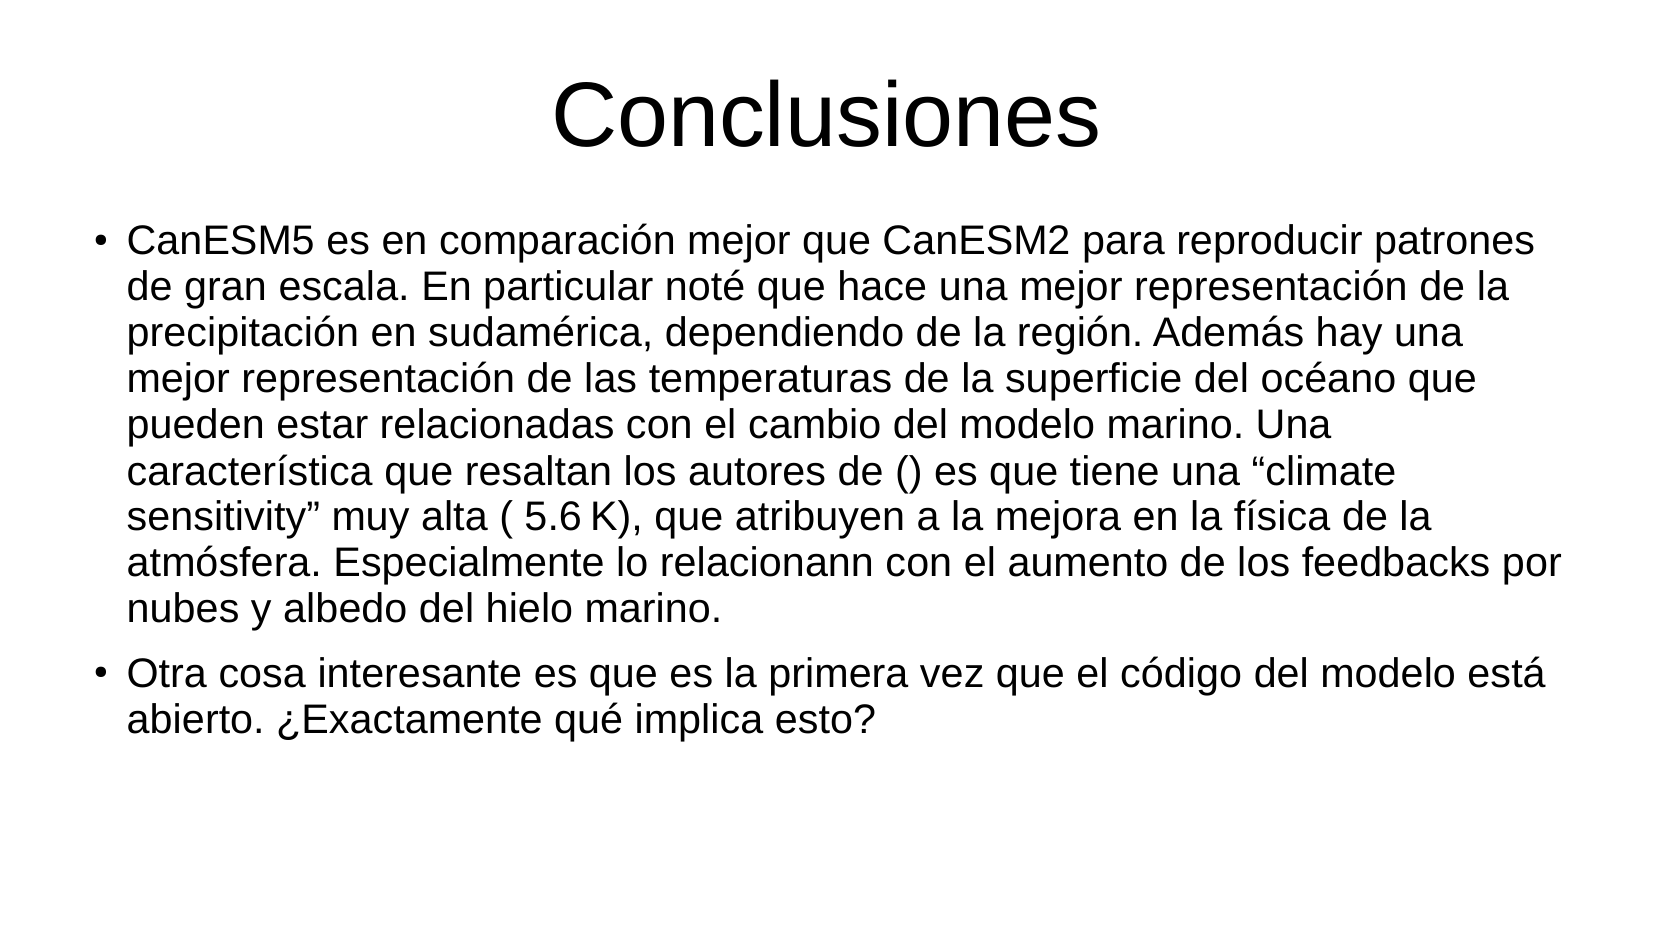

# Conclusiones
CanESM5 es en comparación mejor que CanESM2 para reproducir patrones de gran escala. En particular noté que hace una mejor representación de la precipitación en sudamérica, dependiendo de la región. Además hay una mejor representación de las temperaturas de la superficie del océano que pueden estar relacionadas con el cambio del modelo marino. Una característica que resaltan los autores de () es que tiene una “climate sensitivity” muy alta ( 5.6 K), que atribuyen a la mejora en la física de la atmósfera. Especialmente lo relacionann con el aumento de los feedbacks por nubes y albedo del hielo marino.
Otra cosa interesante es que es la primera vez que el código del modelo está abierto. ¿Exactamente qué implica esto?